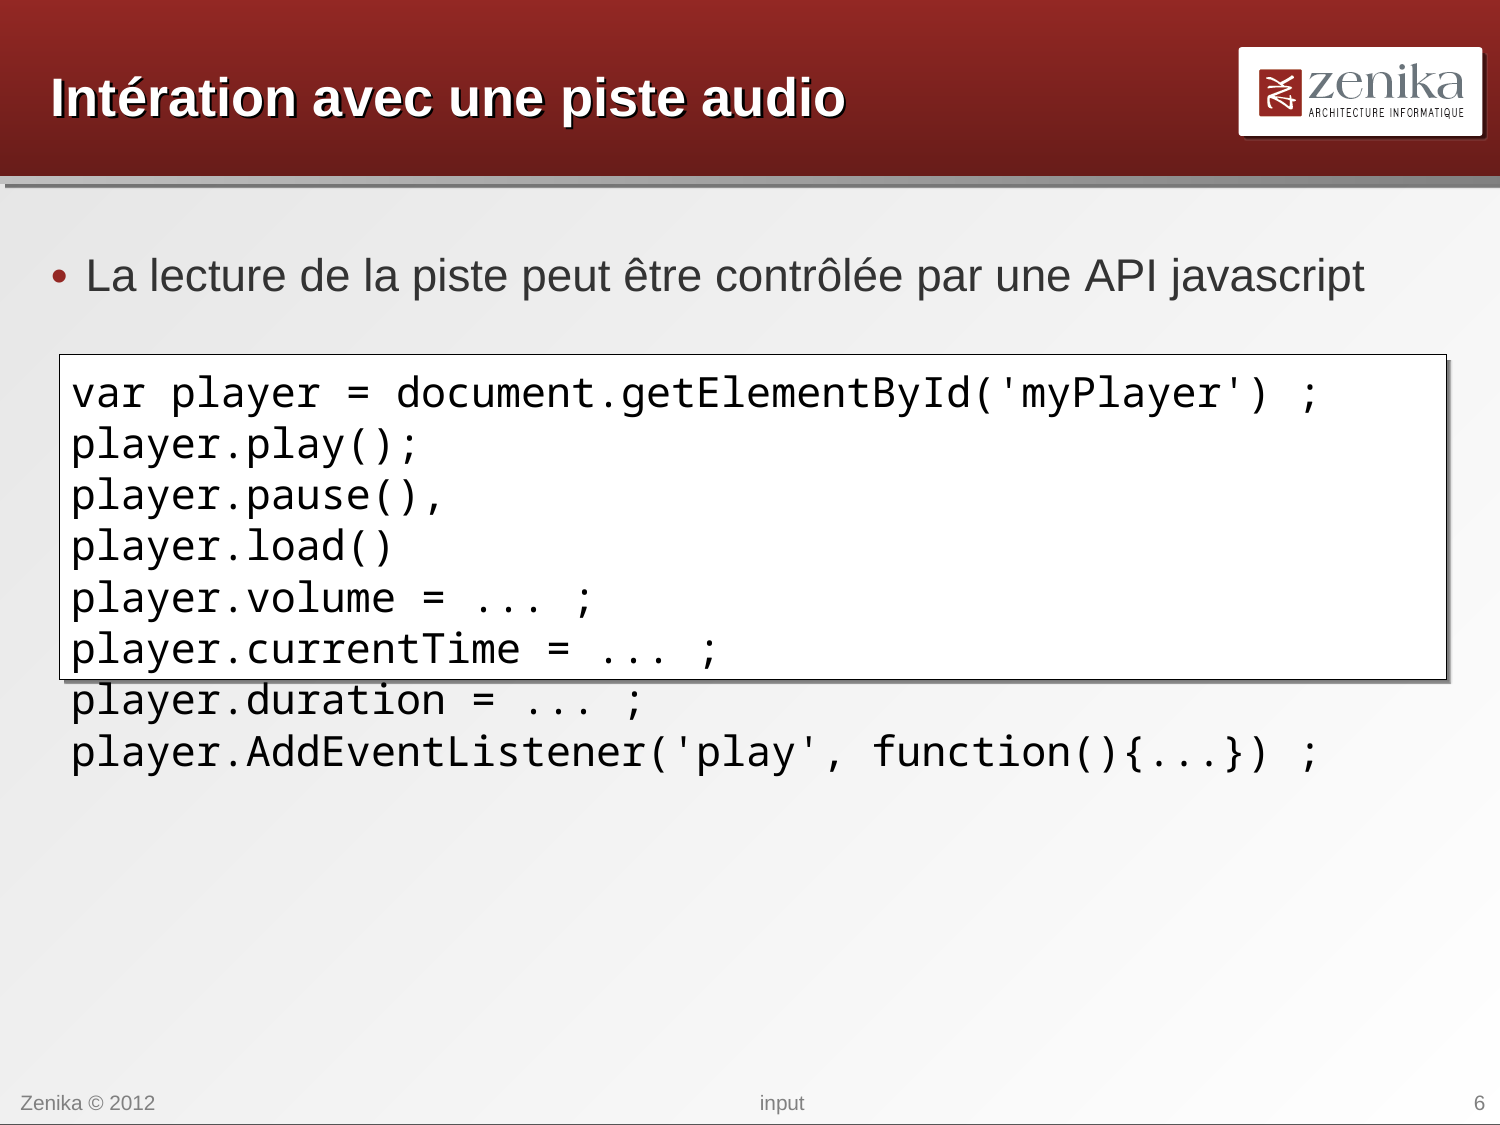

# Intération avec une piste audio
La lecture de la piste peut être contrôlée par une API javascript
var player = document.getElementById('myPlayer') ;
player.play();
player.pause(),
player.load()
player.volume = ... ;
player.currentTime = ... ;
player.duration = ... ;
player.AddEventListener('play', function(){...}) ;